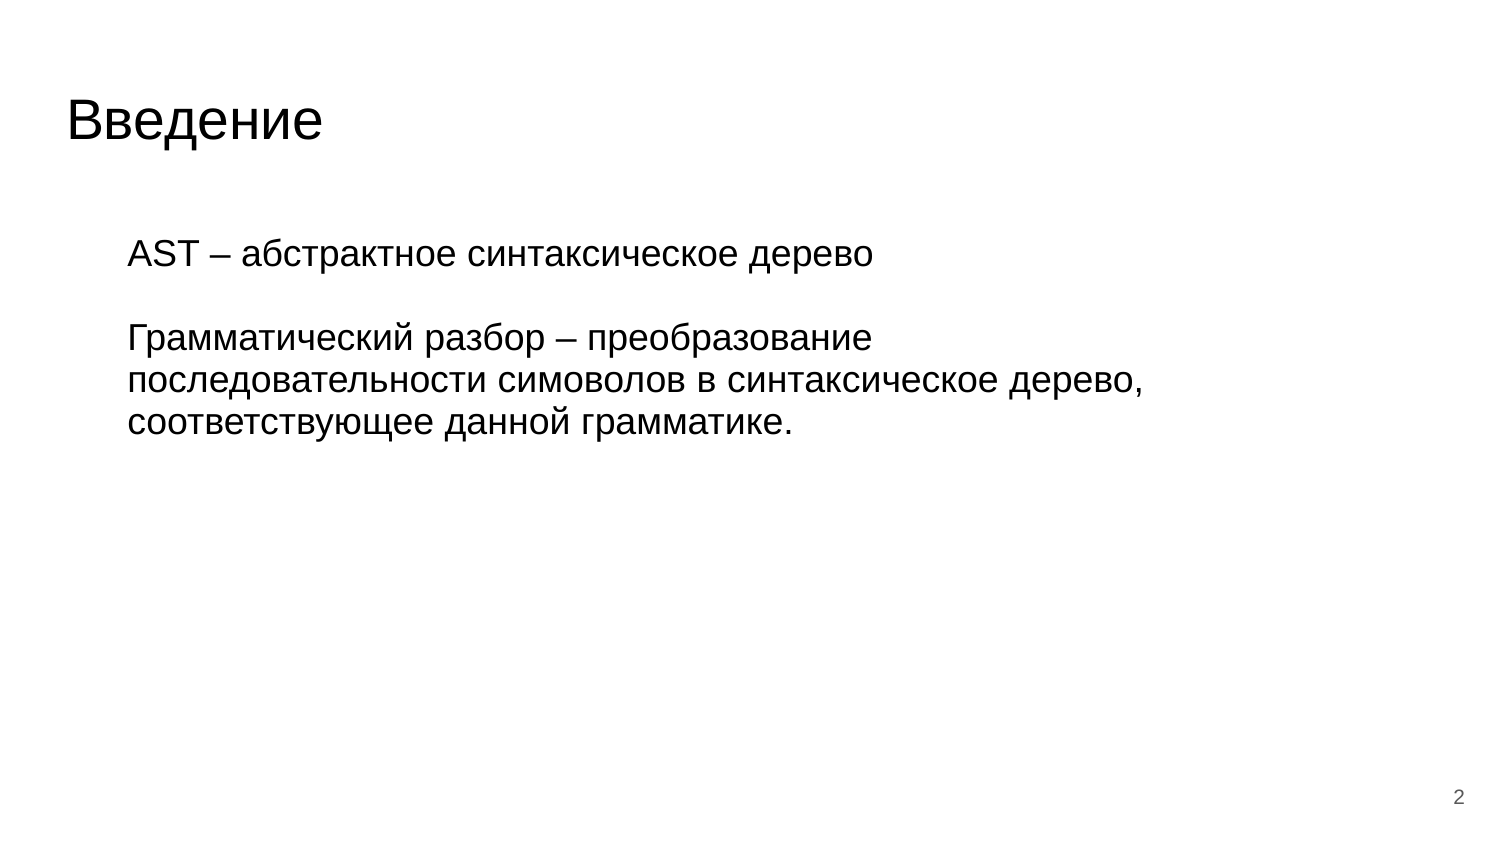

# Введение
AST – абстрактное синтаксическое дерево
Грамматический разбор – преобразование последовательности симоволов в синтаксическое дерево, соответствующее данной грамматике.
2